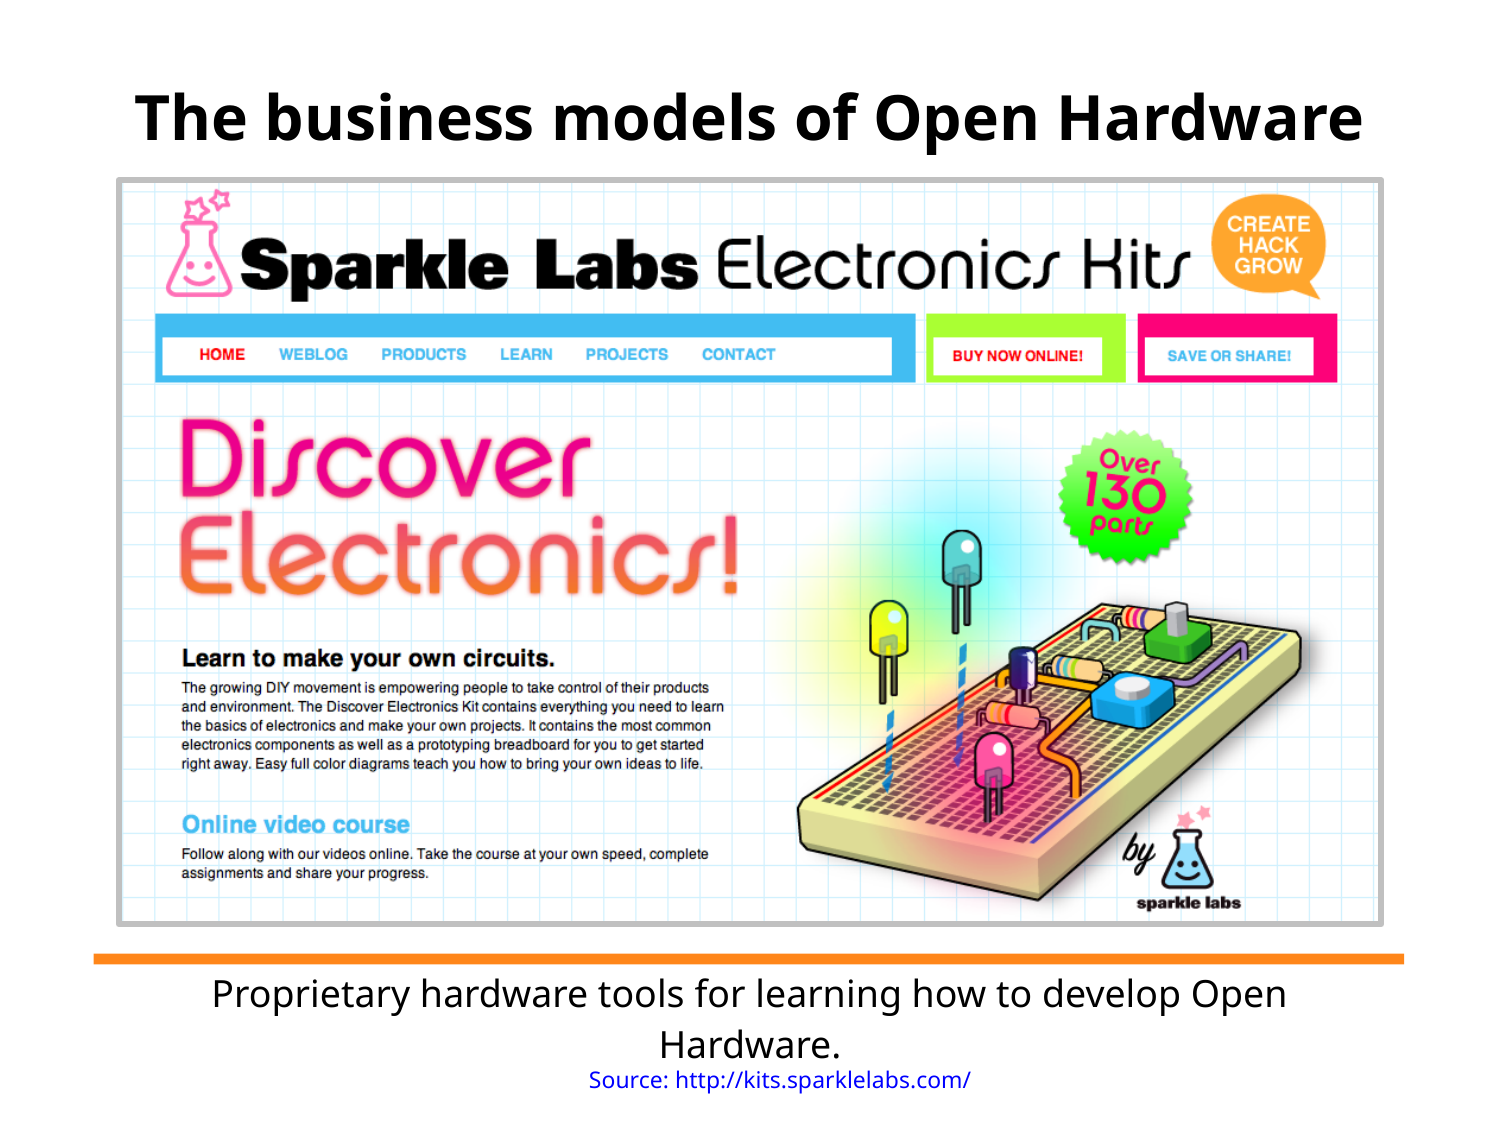

# The business models of Open Hardware
Proprietary hardware tools for learning how to develop Open Hardware.
Source: http://kits.sparklelabs.com/